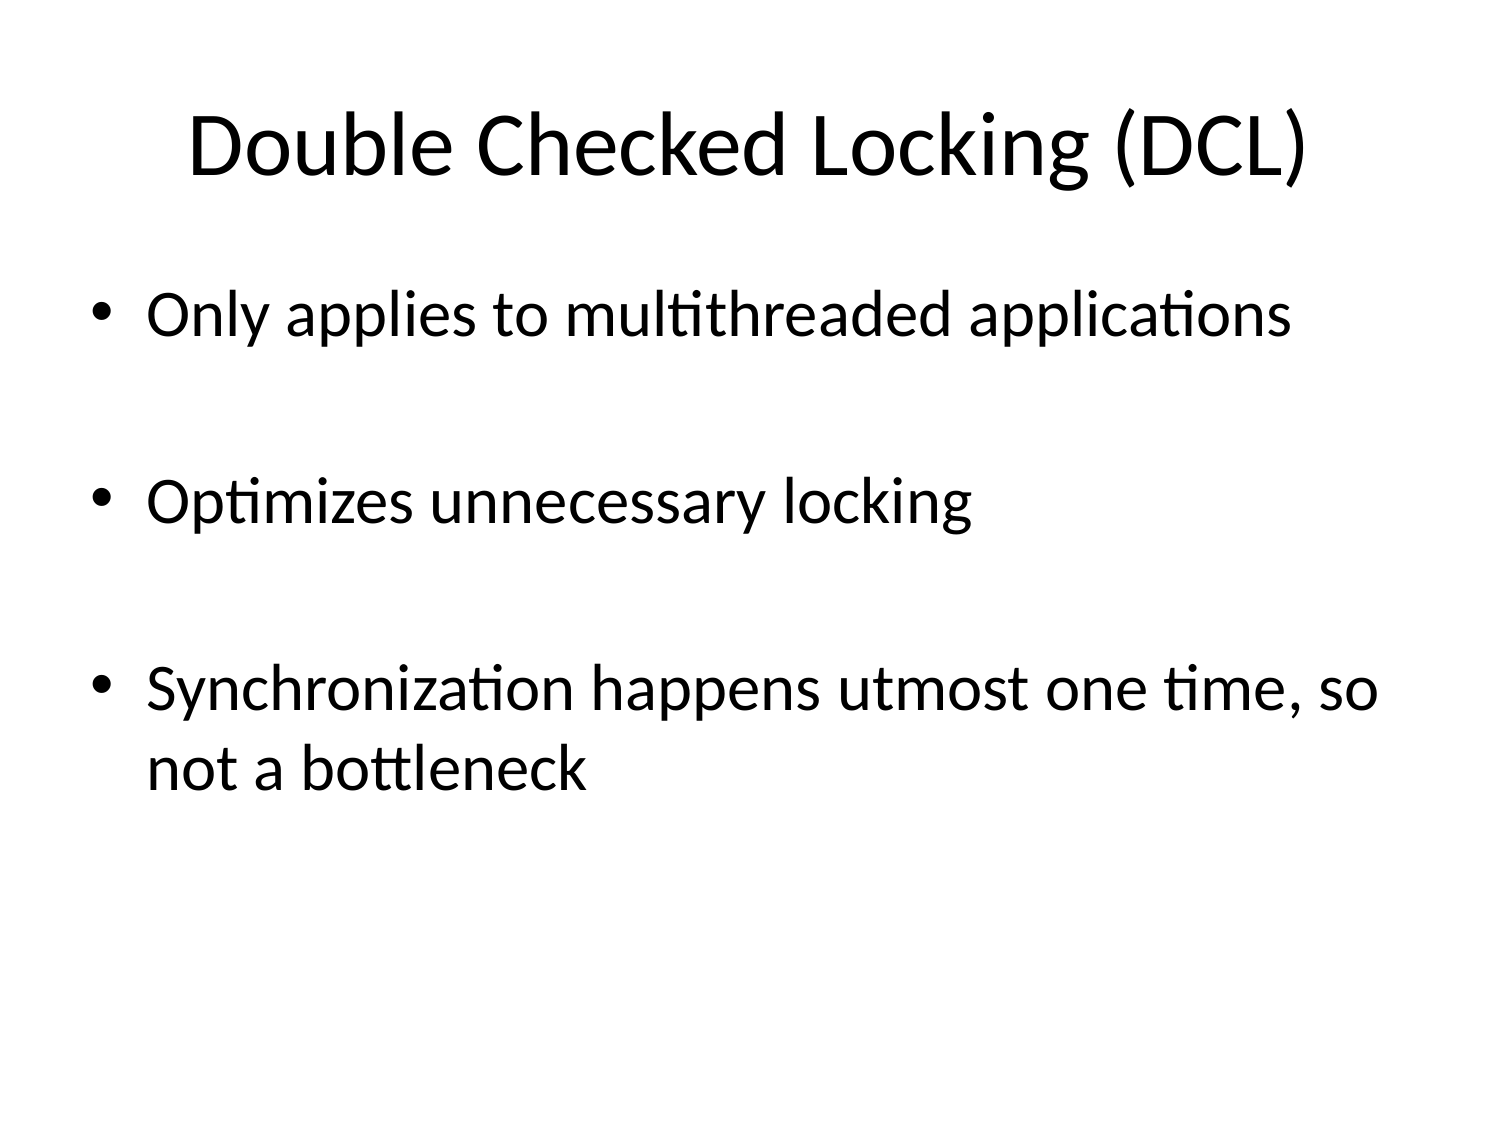

# Double Checked Locking (DCL)
Only applies to multithreaded applications
Optimizes unnecessary locking
Synchronization happens utmost one time, so not a bottleneck